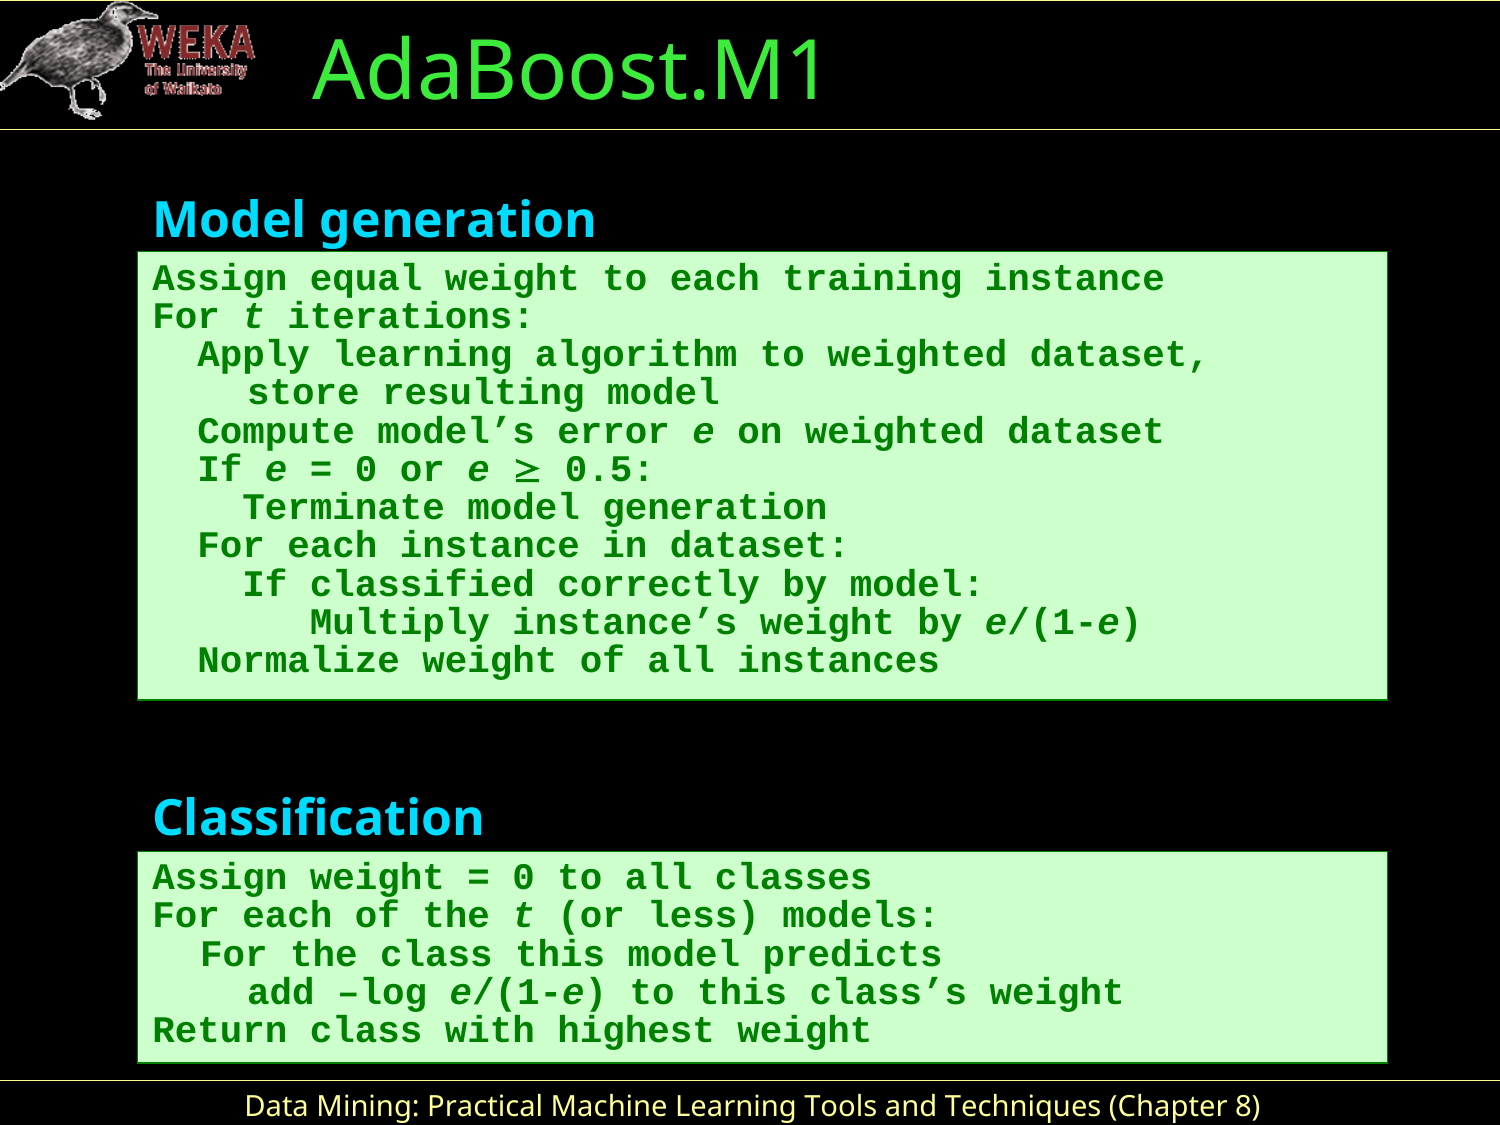

# AdaBoost.M1
Model generation
Assign equal weight to each training instance
For t iterations:
 Apply learning algorithm to weighted dataset,
		store resulting model
 Compute model’s error e on weighted dataset
 If e = 0 or e  0.5:
 Terminate model generation
 For each instance in dataset:
 If classified correctly by model:
 Multiply instance’s weight by e/(1-e)
 Normalize weight of all instances
Classification
Assign weight = 0 to all classes
For each of the t (or less) models:
	For the class this model predicts
		add –log e/(1-e) to this class’s weight
Return class with highest weight
Data Mining: Practical Machine Learning Tools and Techniques (Chapter 8)